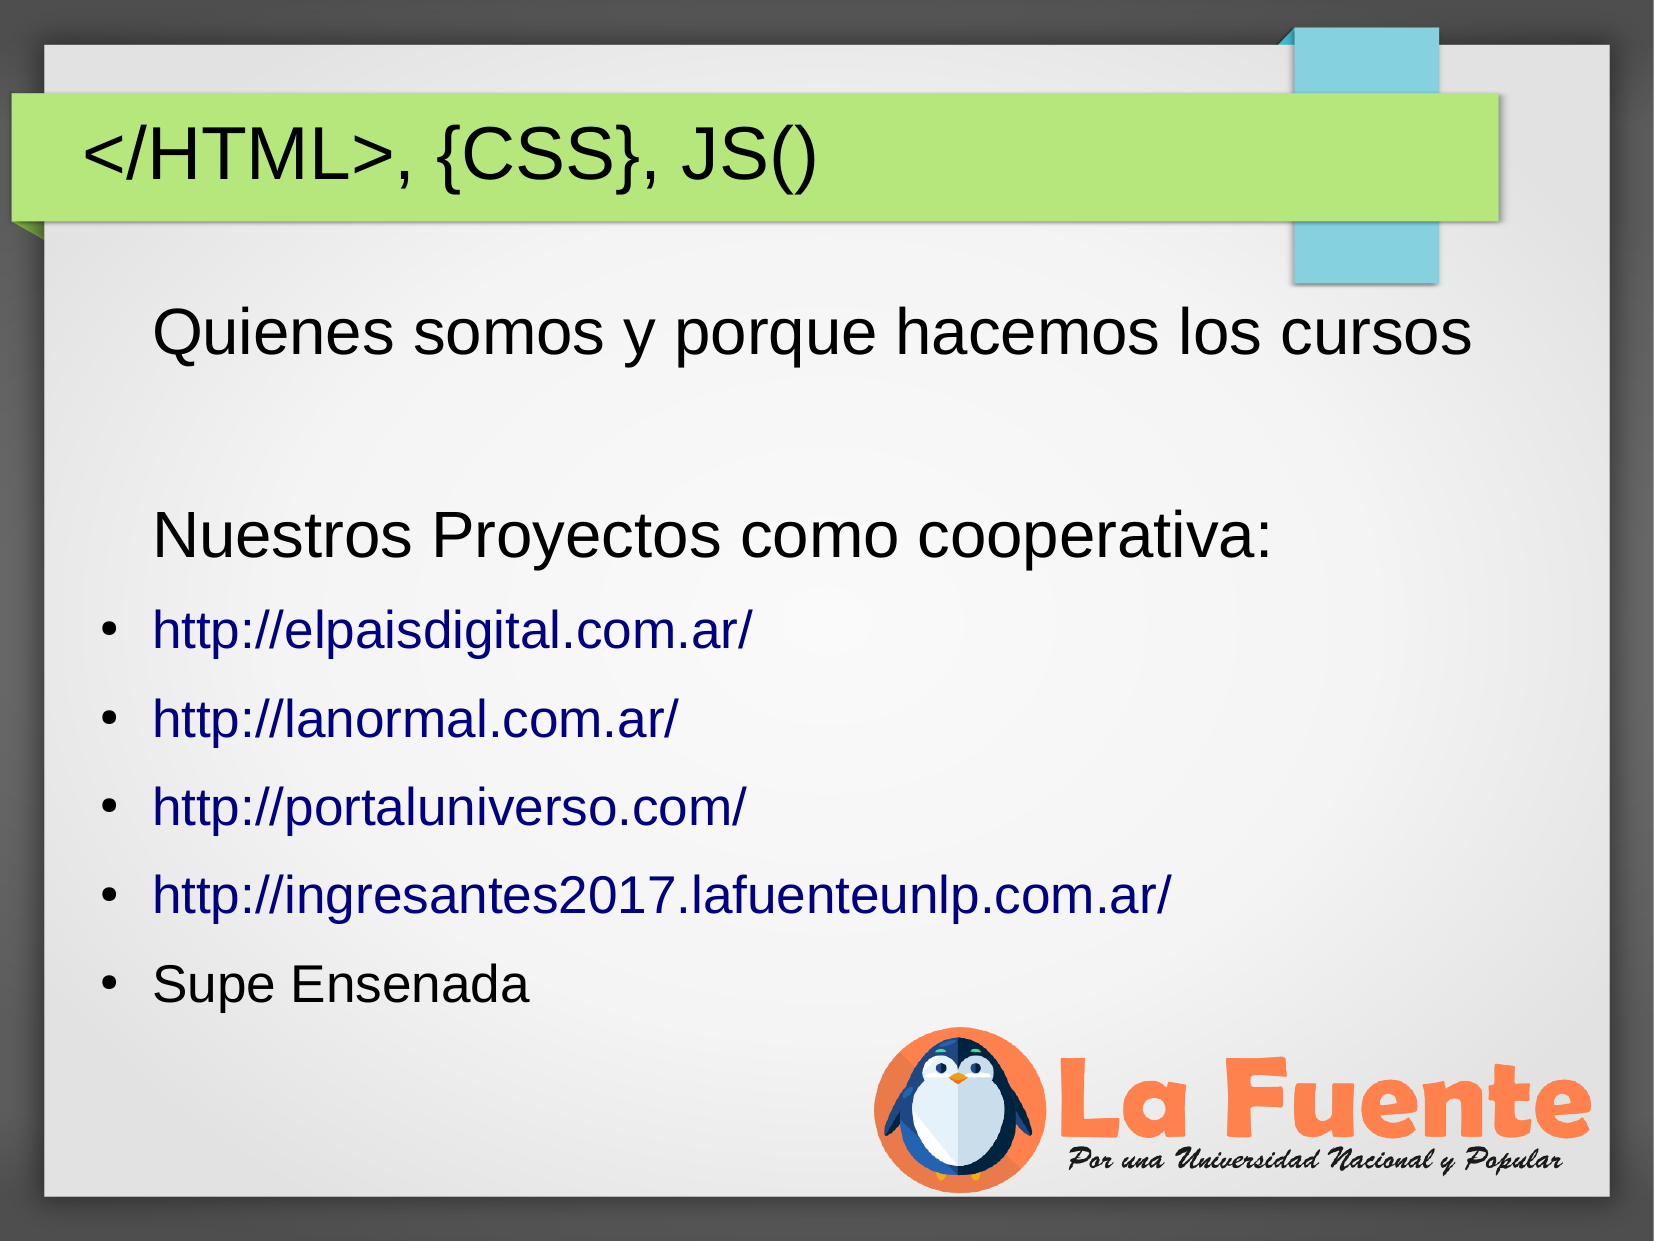

# </HTML>, {CSS}, JS()
Quienes somos y porque hacemos los cursos
Nuestros Proyectos como cooperativa:
http://elpaisdigital.com.ar/
http://lanormal.com.ar/
http://portaluniverso.com/
http://ingresantes2017.lafuenteunlp.com.ar/
Supe Ensenada